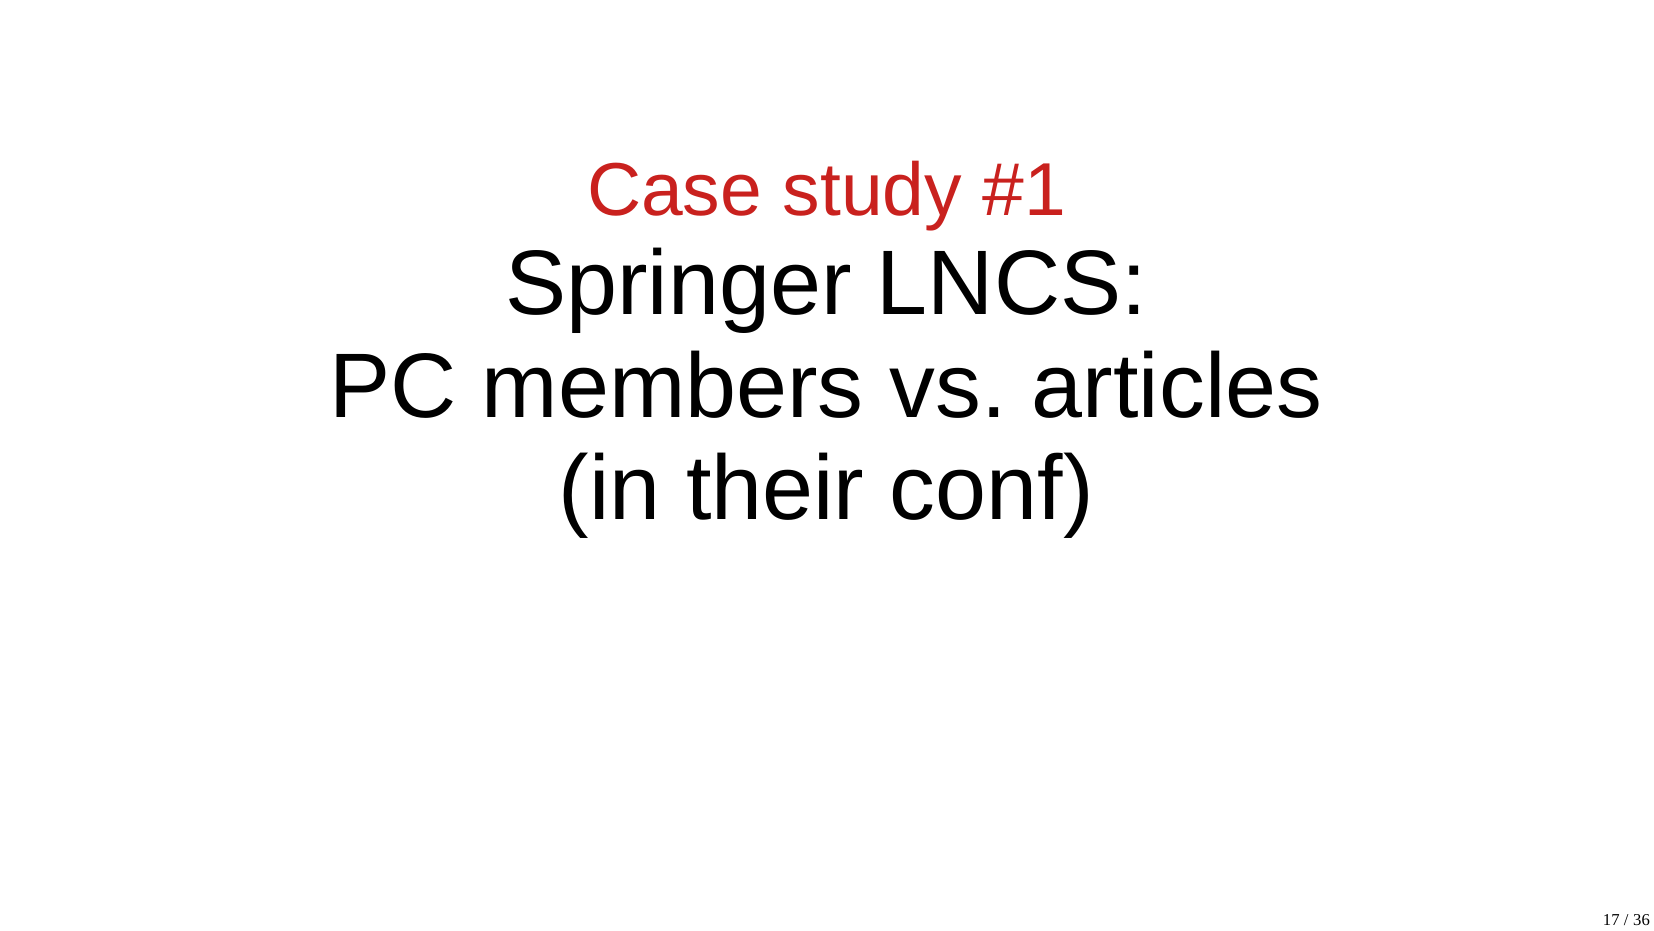

# Case study #1 Springer LNCS: PC members vs. articles (in their conf)
17